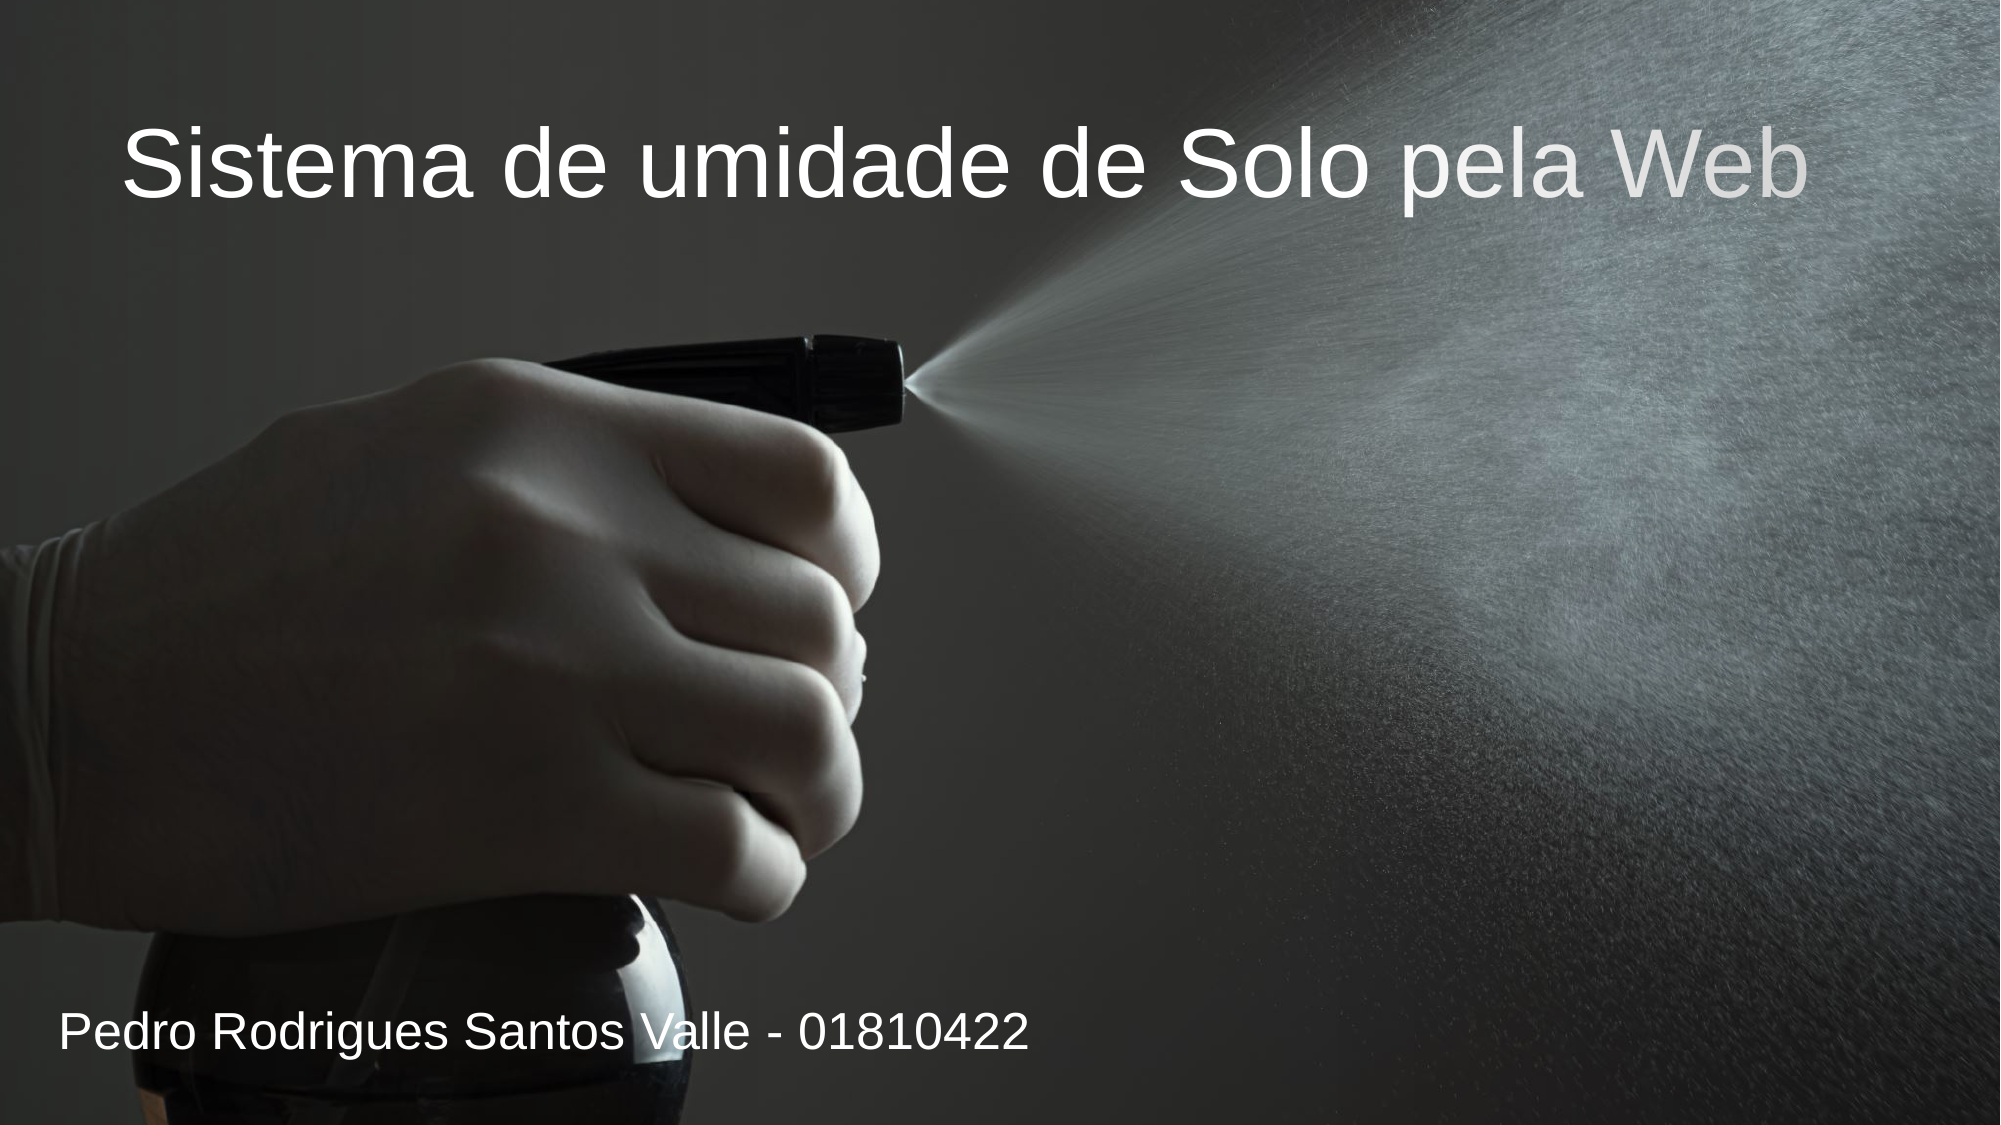

# Sistema de umidade de Solo pela Web
Pedro Rodrigues Santos Valle - 01810422